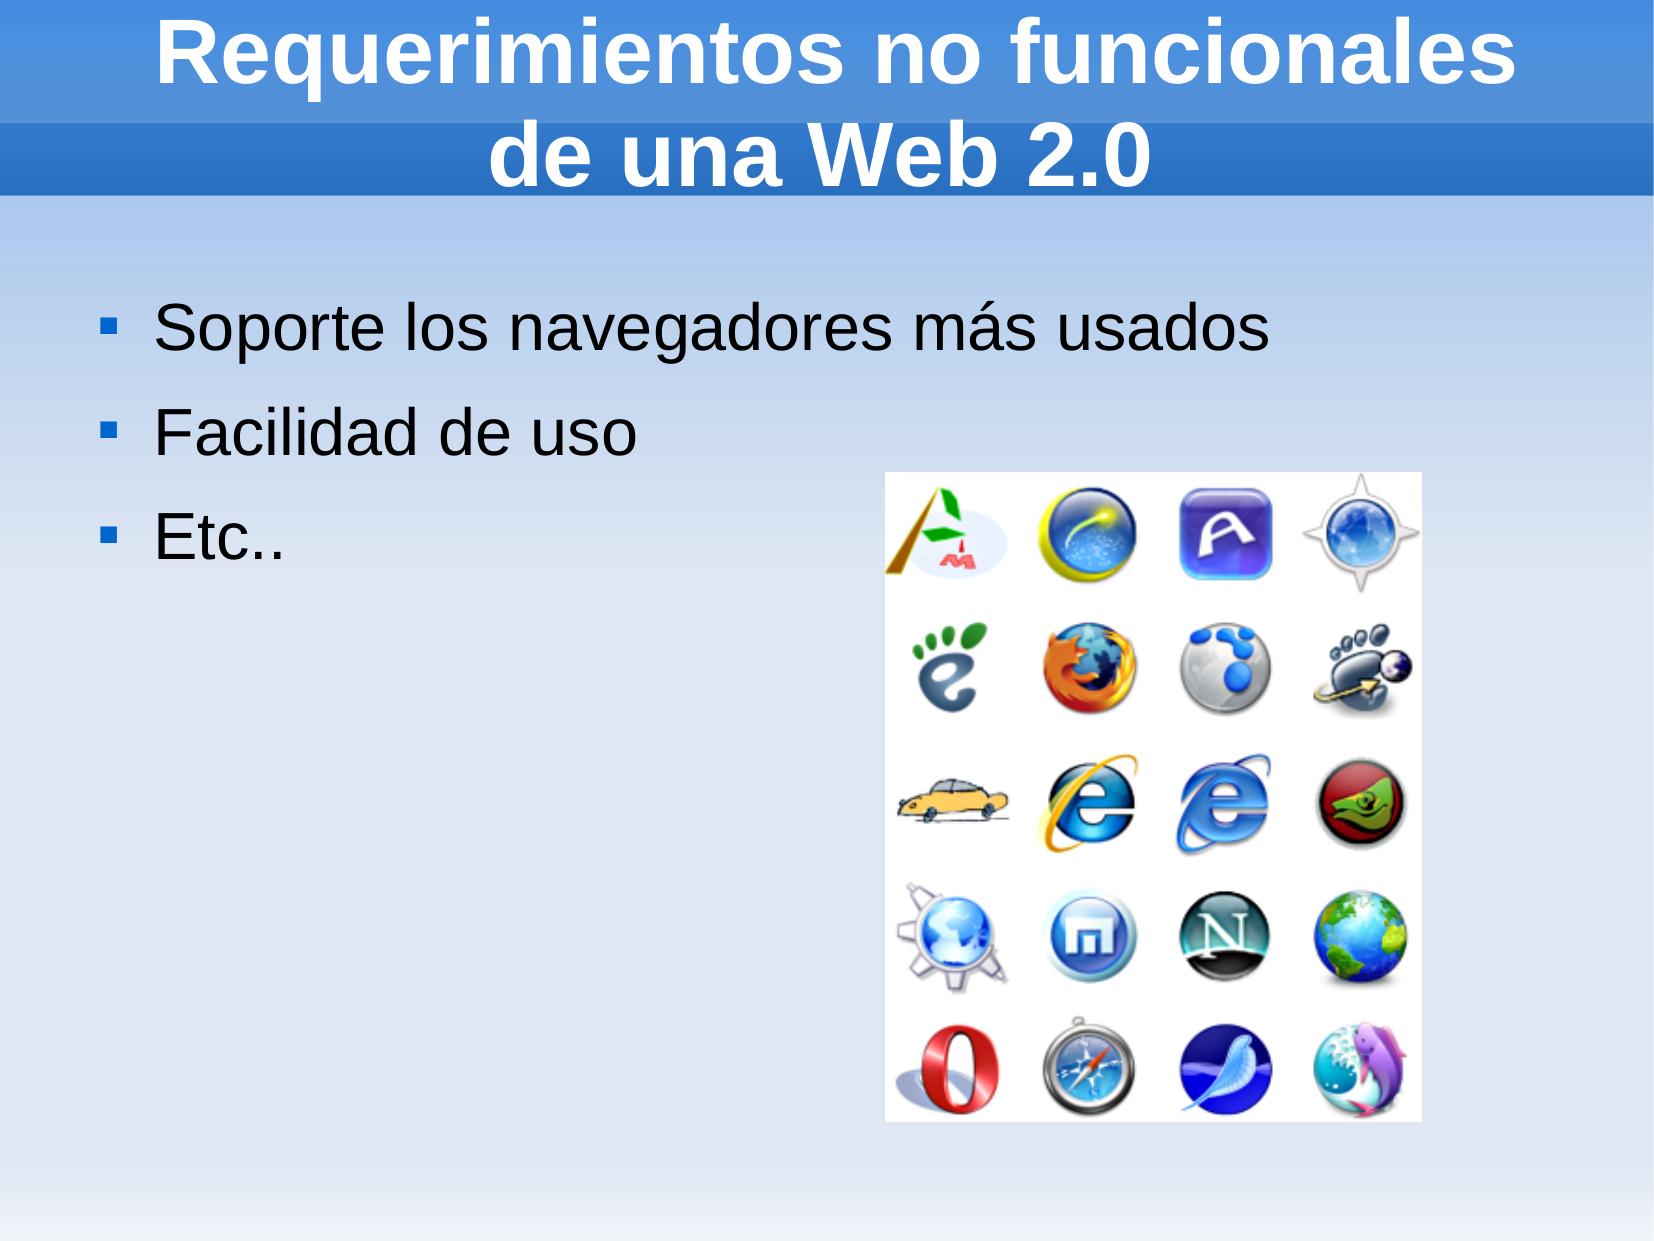

# Requerimientos no funcionales de una Web 2.0
Soporte los navegadores más usados
Facilidad de uso
Etc..